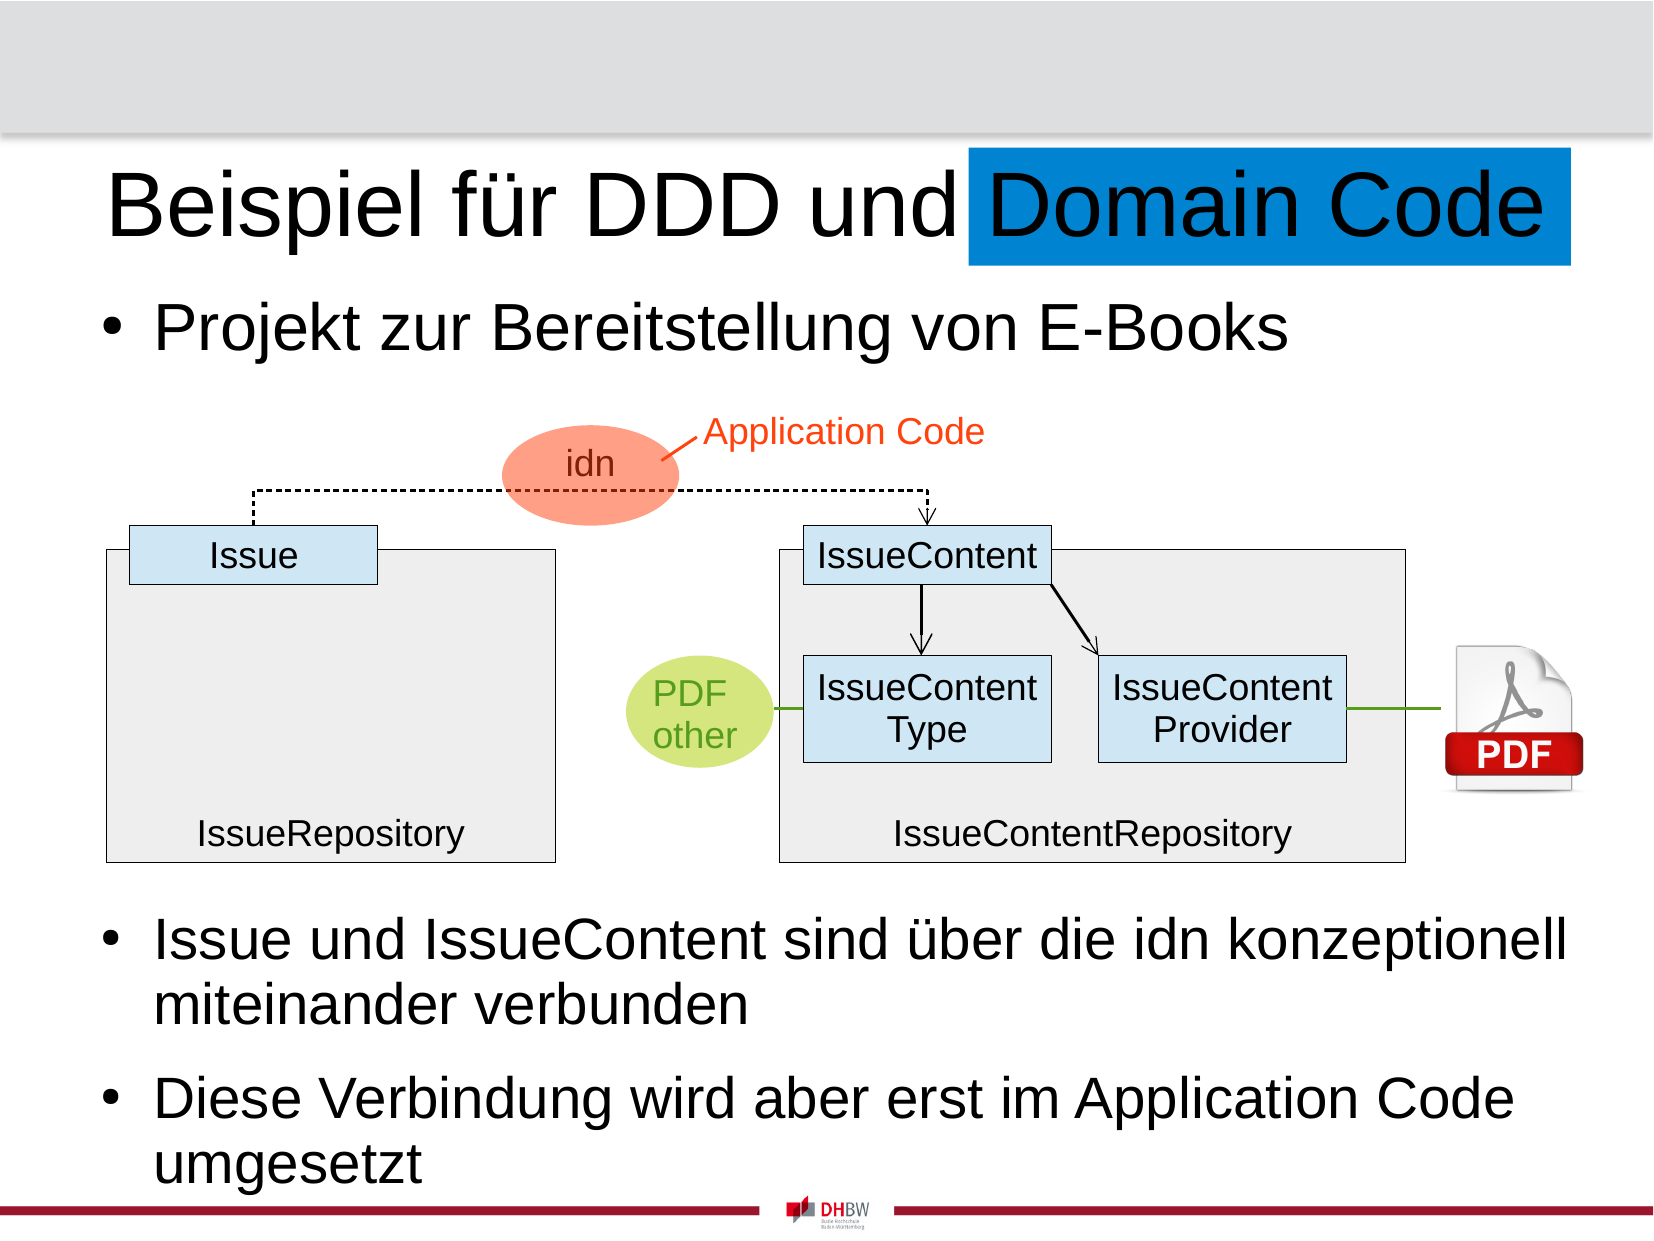

# Beispiel für DDD und Domain Code
Projekt zur Bereitstellung von E-Books
Application Code
Issue
IssueContent
IssueRepository
IssueContentRepository
IssueContent
Type
IssueContent
Provider
PDF
other
Issue und IssueContent sind über die idn konzeptionell miteinander verbunden
Diese Verbindung wird aber erst im Application Code umgesetzt